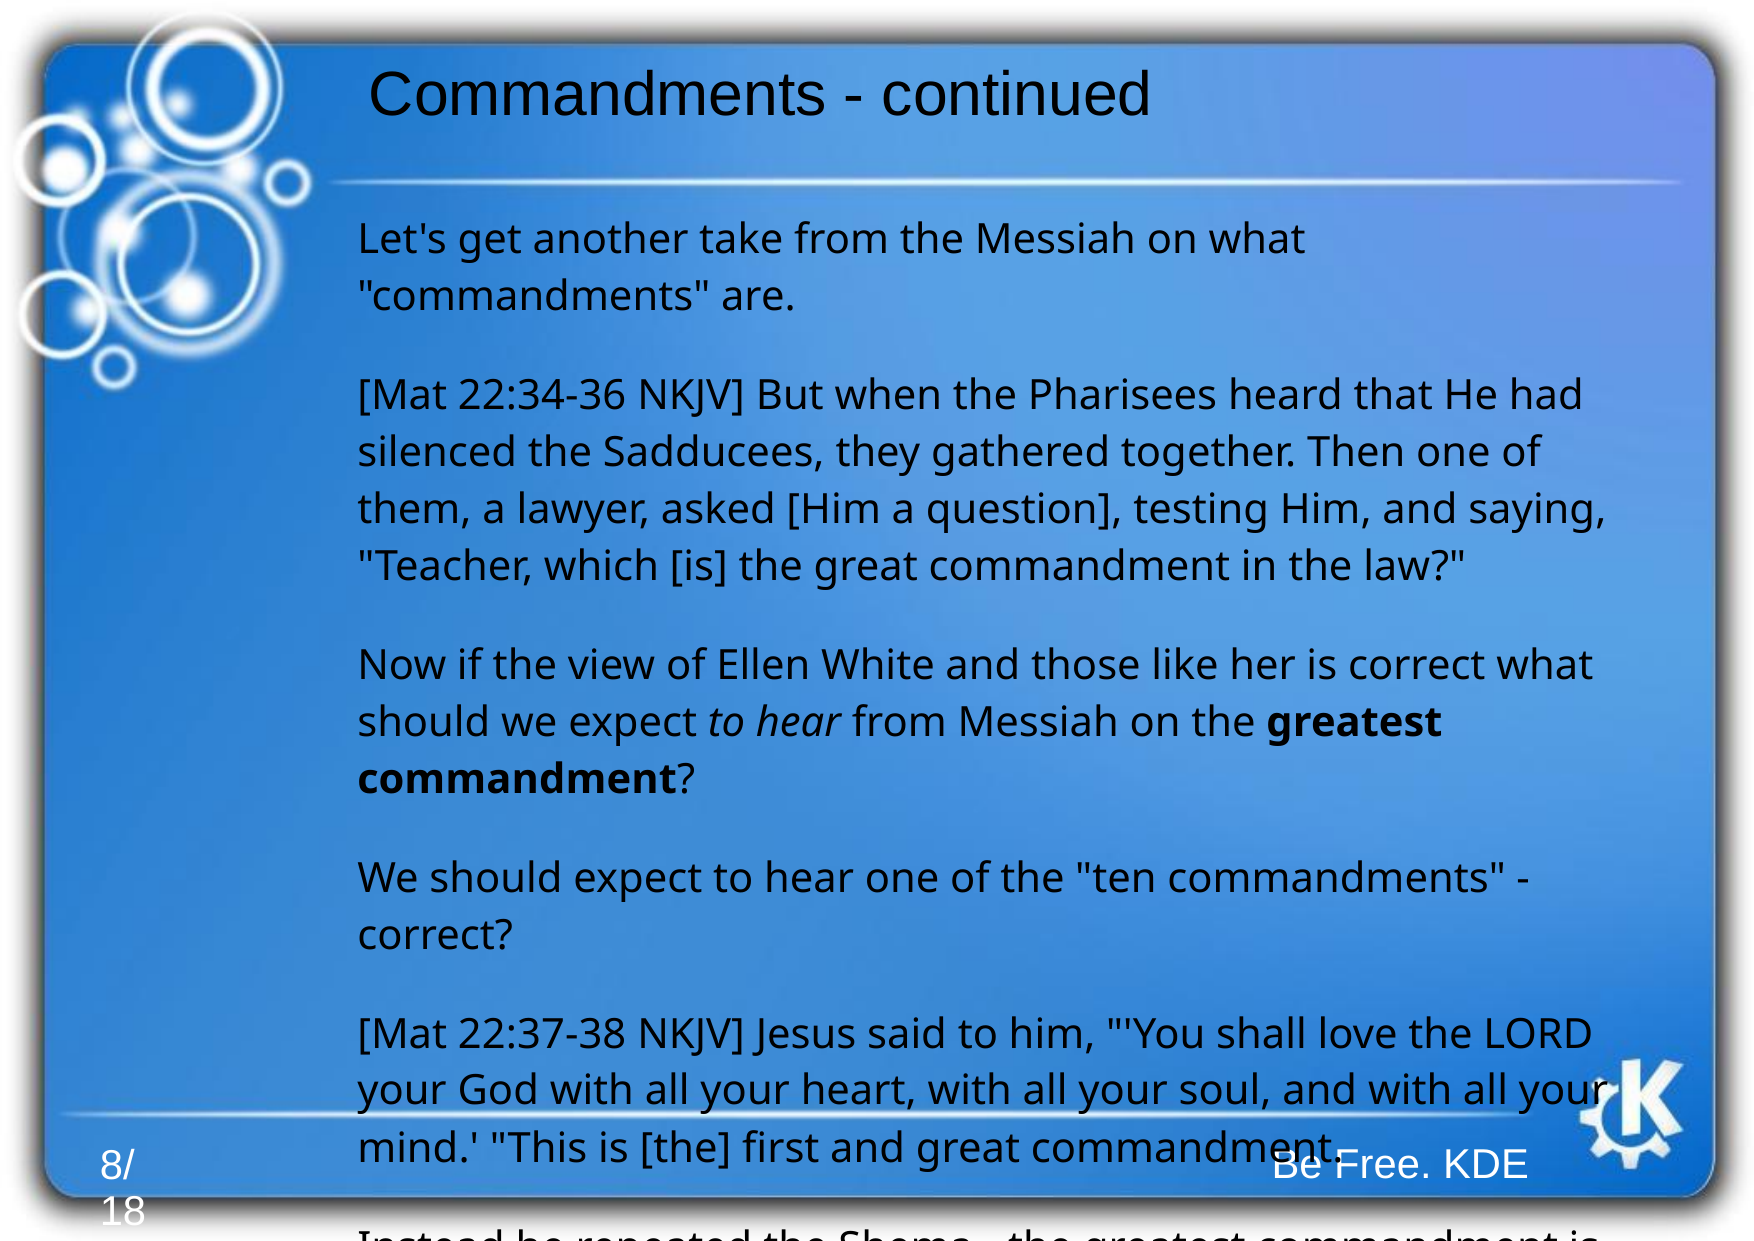

Commandments - continued
Let's get another take from the Messiah on what "commandments" are.
[Mat 22:34-36 NKJV] But when the Pharisees heard that He had silenced the Sadducees, they gathered together. Then one of them, a lawyer, asked [Him a question], testing Him, and saying, "Teacher, which [is] the great commandment in the law?"
Now if the view of Ellen White and those like her is correct what should we expect to hear from Messiah on the greatest commandment?
We should expect to hear one of the "ten commandments" - correct?
[Mat 22:37-38 NKJV] Jesus said to him, "'You shall love the LORD your God with all your heart, with all your soul, and with all your mind.' "This is [the] first and great commandment.
Instead he repeated the Shema - the greatest commandment is from Deut 6:3-9, something to this day ritualistic Jews recite daily. It's not of the ten, which destroys the idea that only the ten matter.